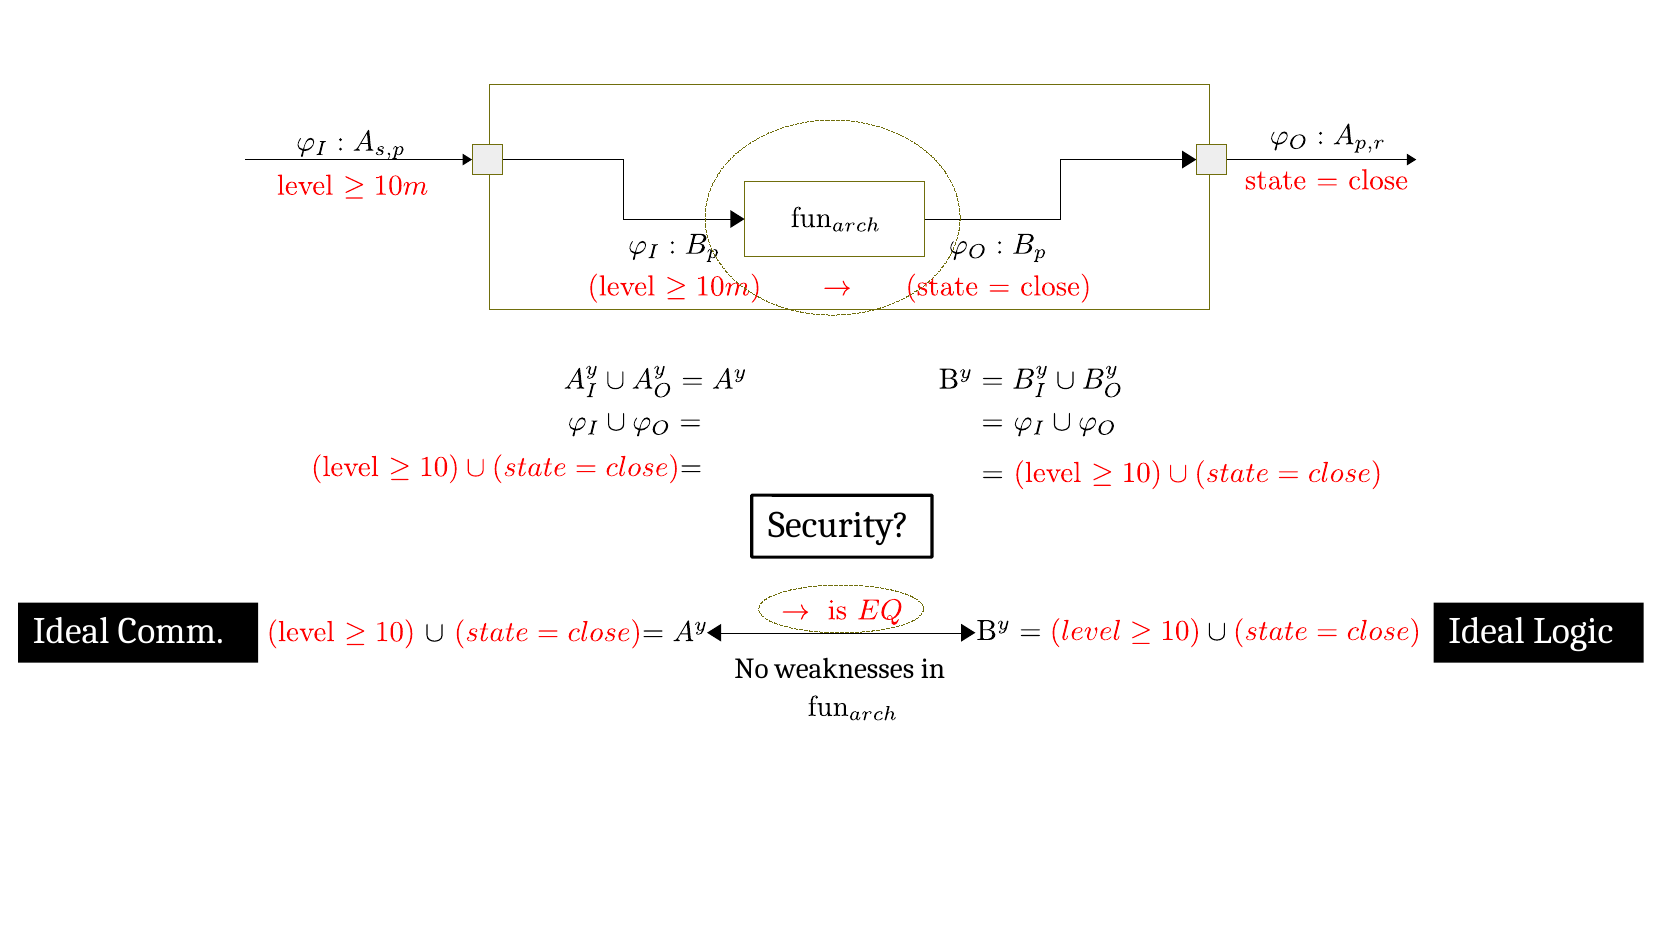

Security?
Ideal Comm.
Ideal Logic
No weaknesses in